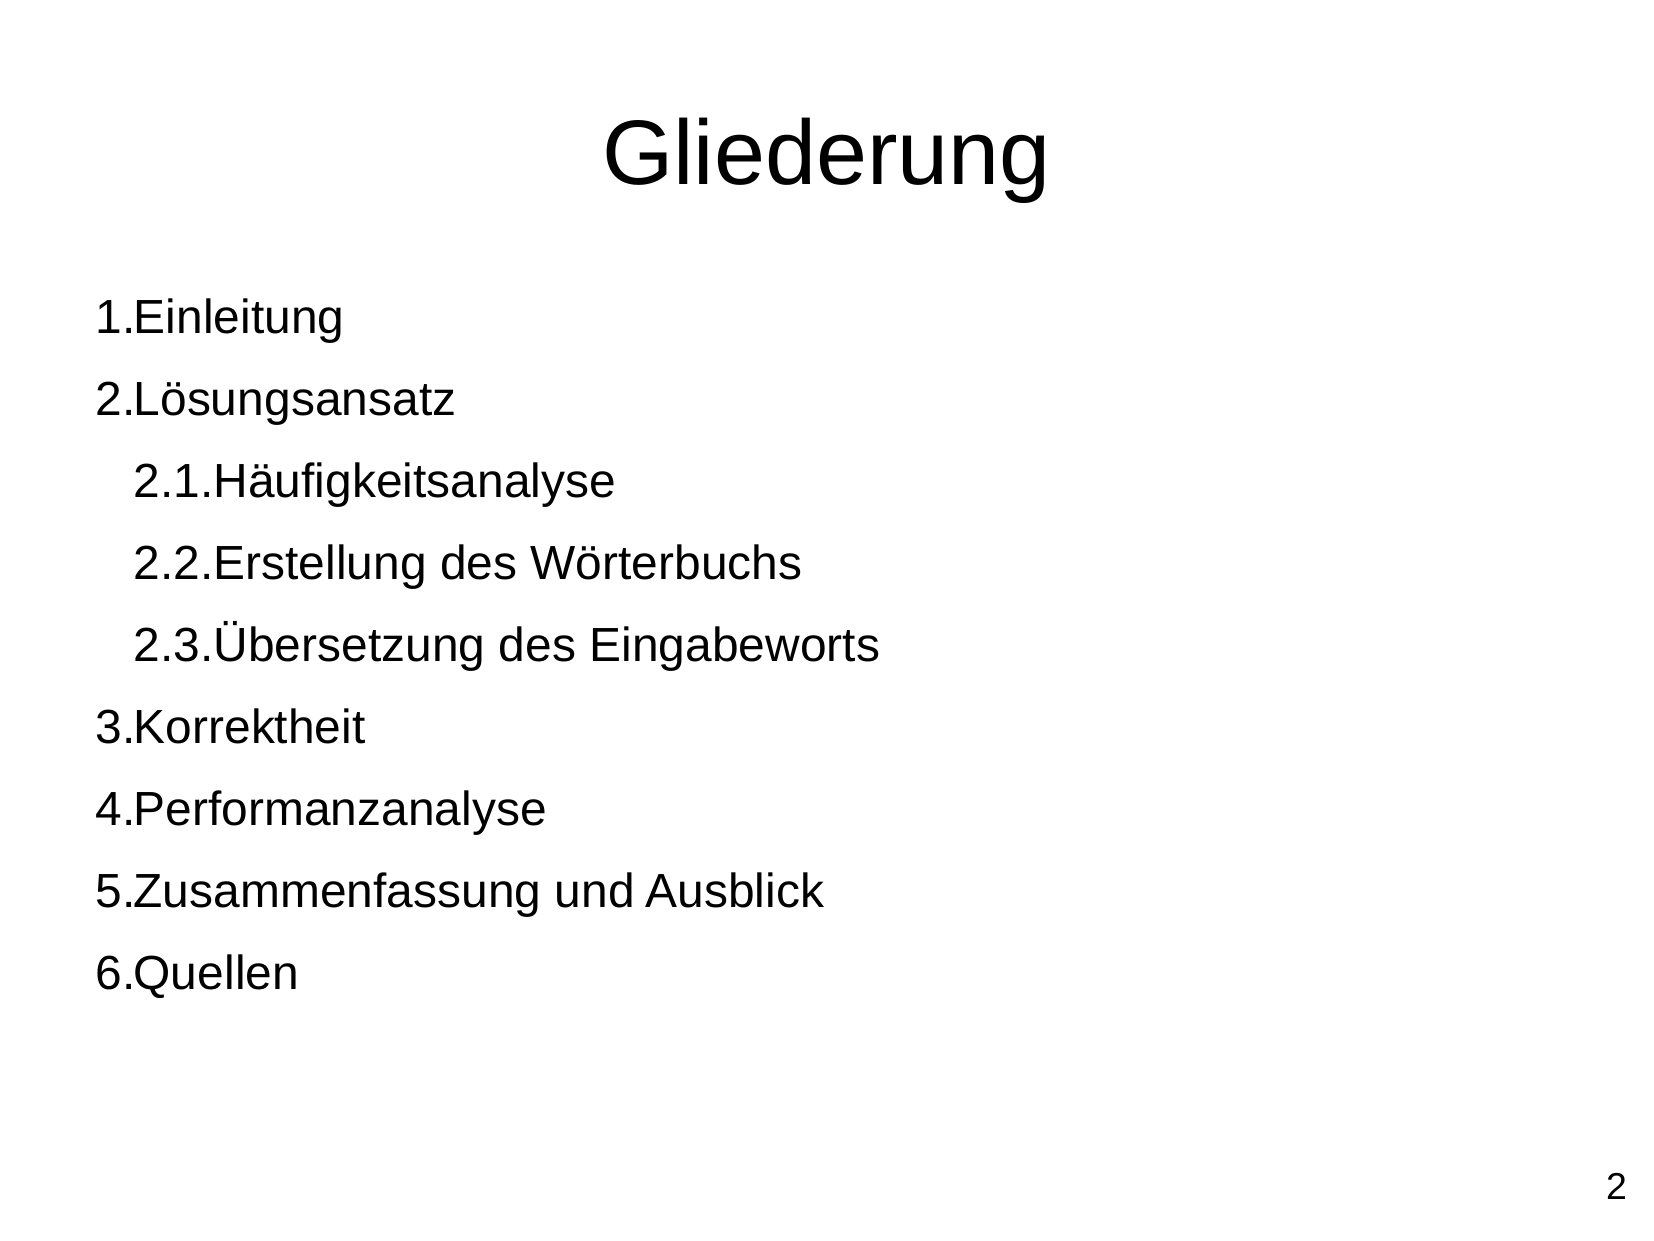

# Gliederung
Einleitung
Lösungsansatz
2.1.Häufigkeitsanalyse
2.2.Erstellung des Wörterbuchs
2.3.Übersetzung des Eingabeworts
Korrektheit
Performanzanalyse
Zusammenfassung und Ausblick
Quellen